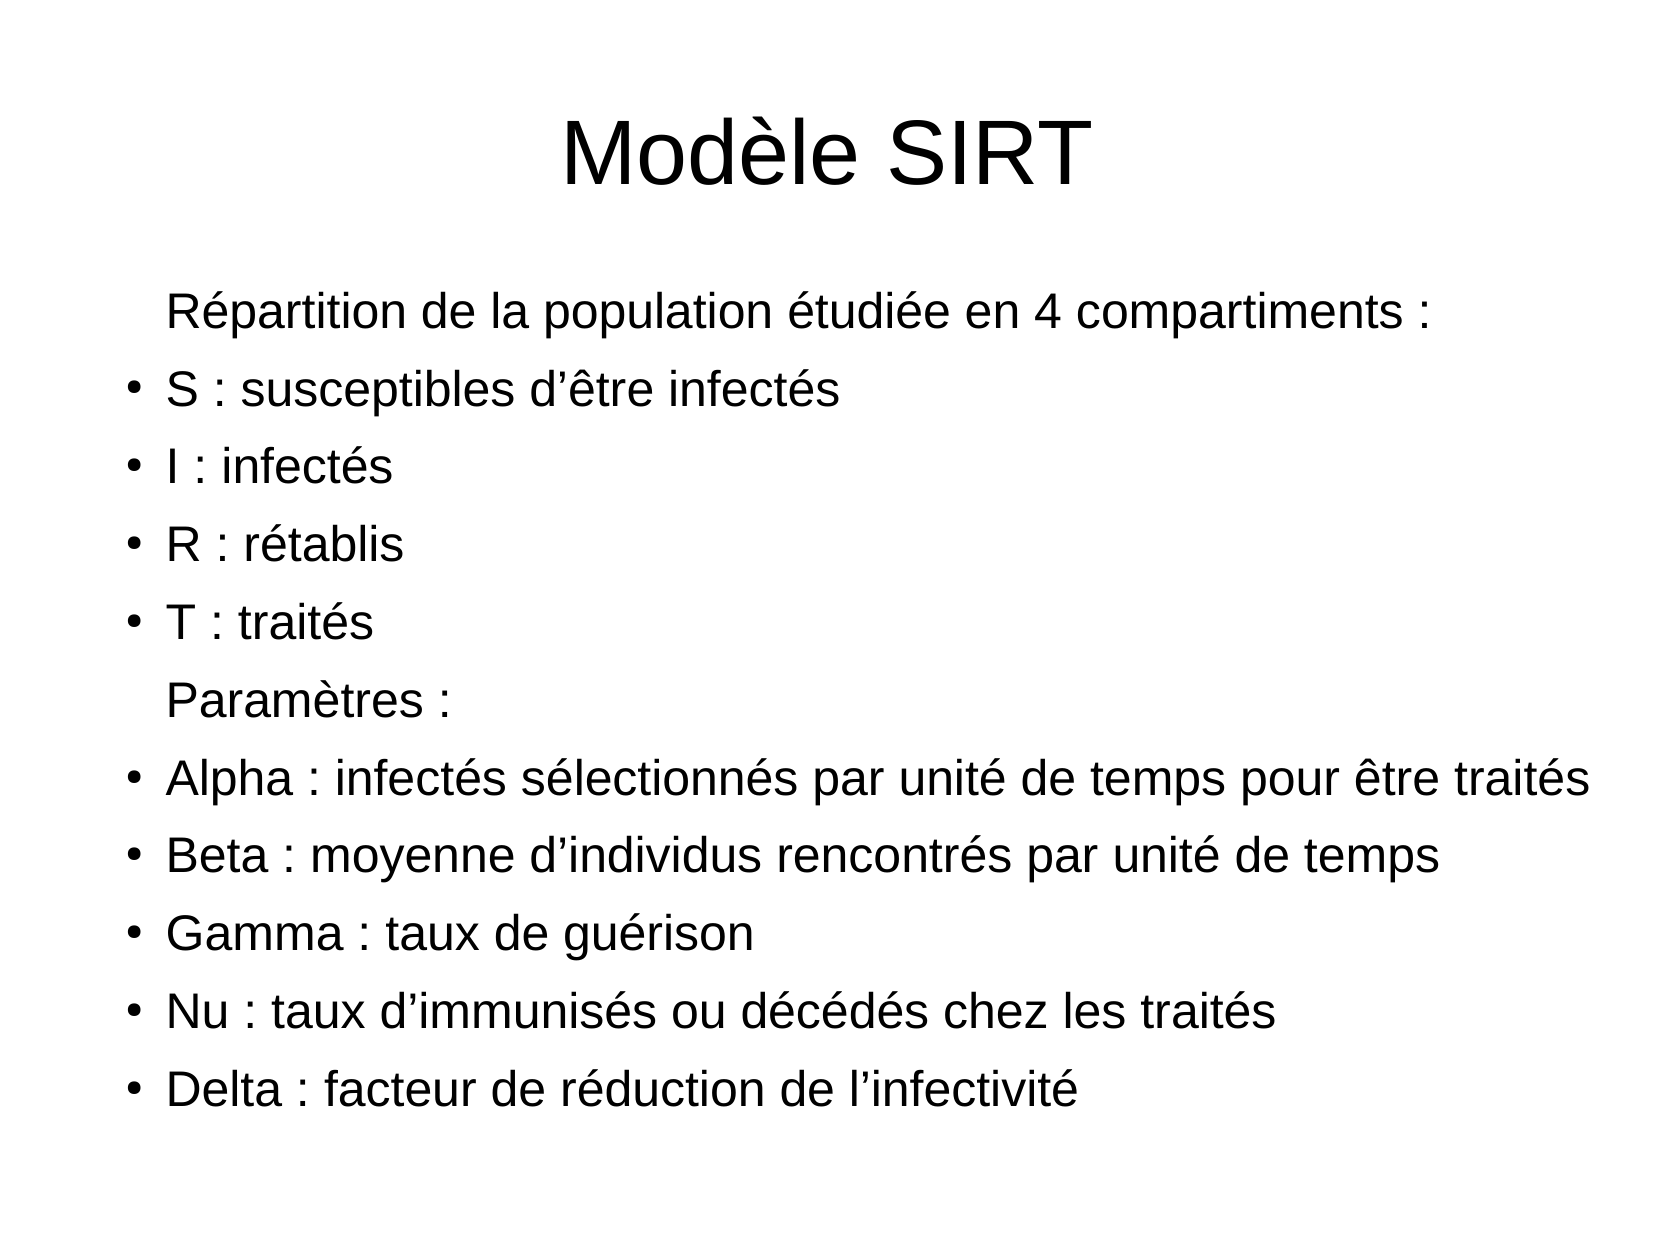

# Modèle SIRT
Répartition de la population étudiée en 4 compartiments :
S : susceptibles d’être infectés
I : infectés
R : rétablis
T : traités
Paramètres :
Alpha : infectés sélectionnés par unité de temps pour être traités
Beta : moyenne d’individus rencontrés par unité de temps
Gamma : taux de guérison
Nu : taux d’immunisés ou décédés chez les traités
Delta : facteur de réduction de l’infectivité